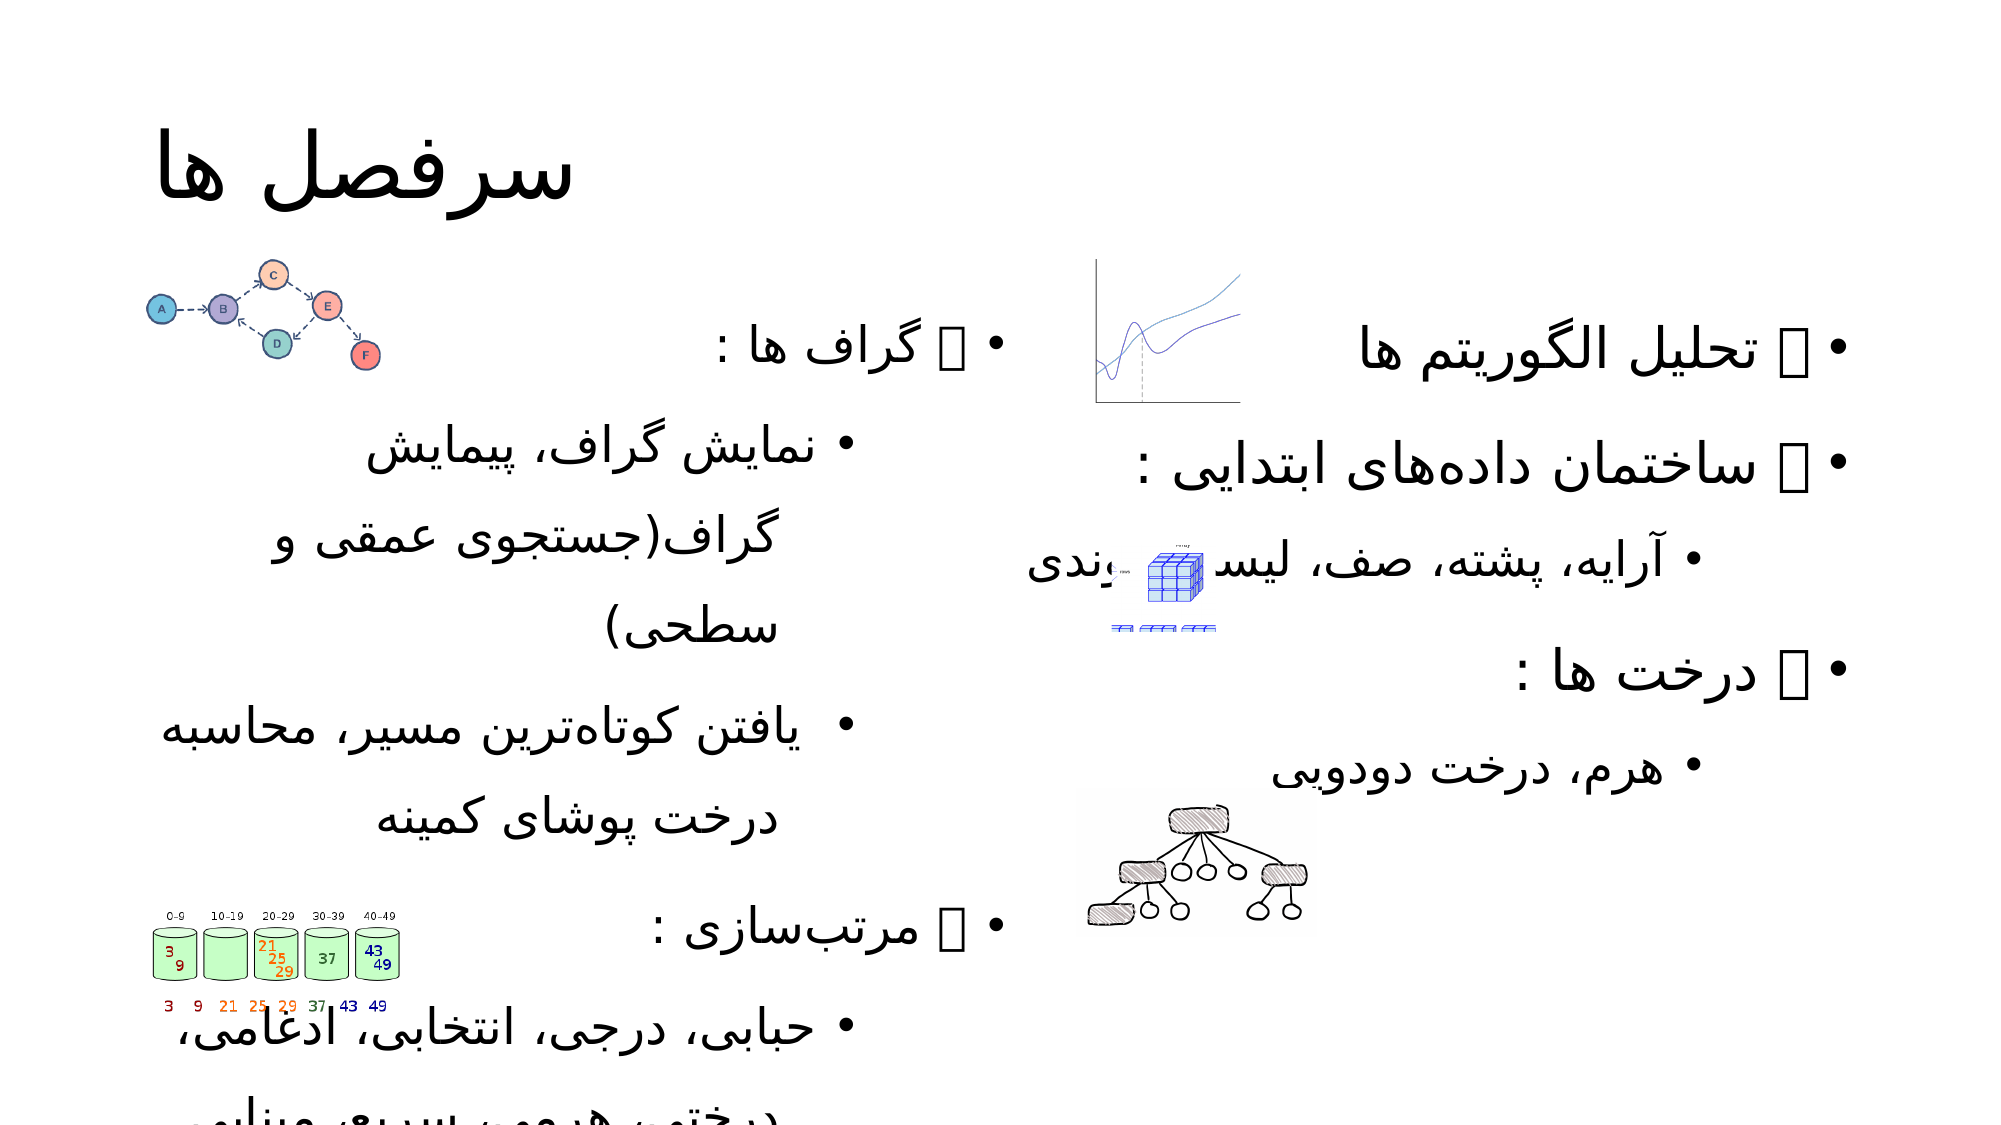

# سرفصل ها
 گراف ها :
نمایش گراف، پیمایش گراف(جستجوی عمقی و سطحی)
 یافتن کوتاه‌ترین مسیر، محاسبه‌ درخت پوشای کمينه
 مرتب‌سازی :
حبابی، درجی، انتخابی، ادغامی، درختی، هرمی، سریع، مبنایی
 تحليل الگوریتم ها
 ساختمان داده‌های ابتدایی :
آرایه، پشته، صف، لیست پیوندی
 درخت ها :
هرم، درخت دودویی